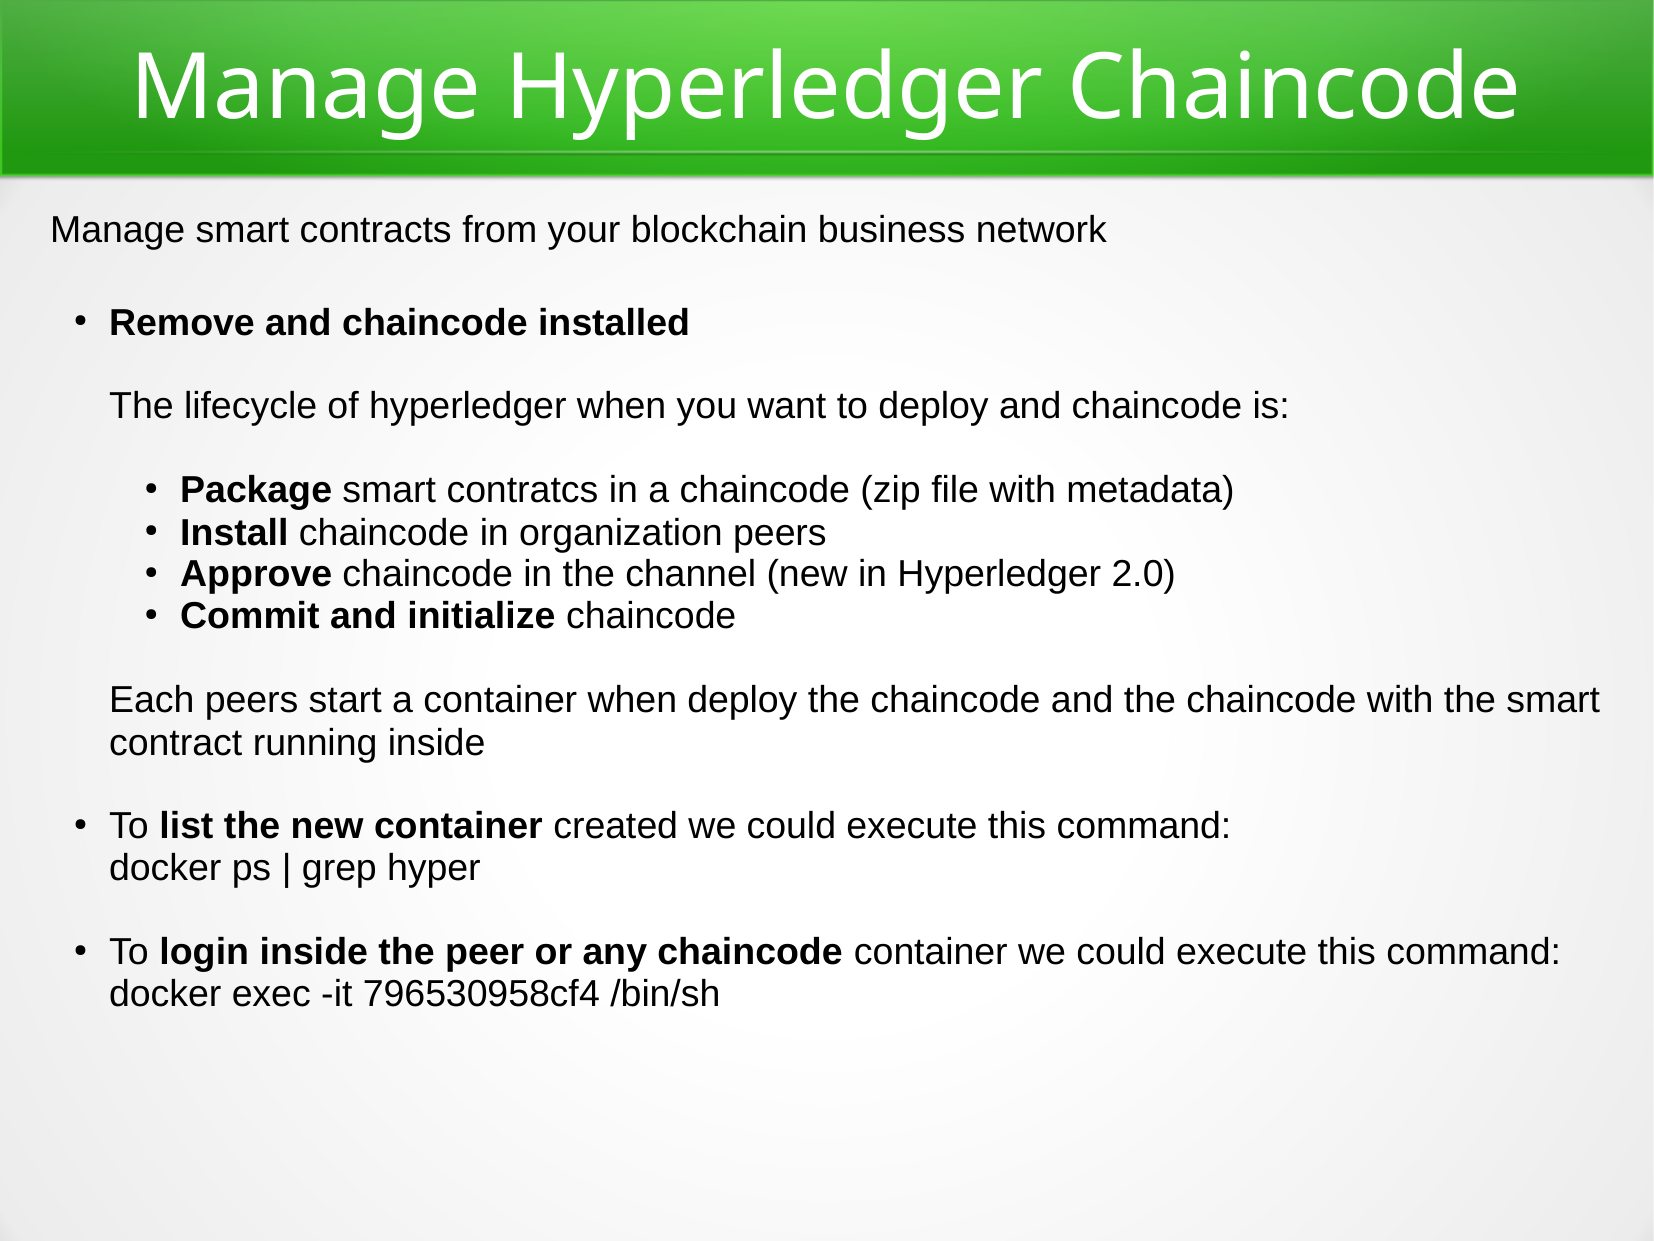

# Manage Hyperledger Chaincode
Manage smart contracts from your blockchain business network
Remove and chaincode installed
The lifecycle of hyperledger when you want to deploy and chaincode is:
Package smart contratcs in a chaincode (zip file with metadata)
Install chaincode in organization peers
Approve chaincode in the channel (new in Hyperledger 2.0)
Commit and initialize chaincode
Each peers start a container when deploy the chaincode and the chaincode with the smart contract running inside
To list the new container created we could execute this command:
docker ps | grep hyper
To login inside the peer or any chaincode container we could execute this command:
docker exec -it 796530958cf4 /bin/sh